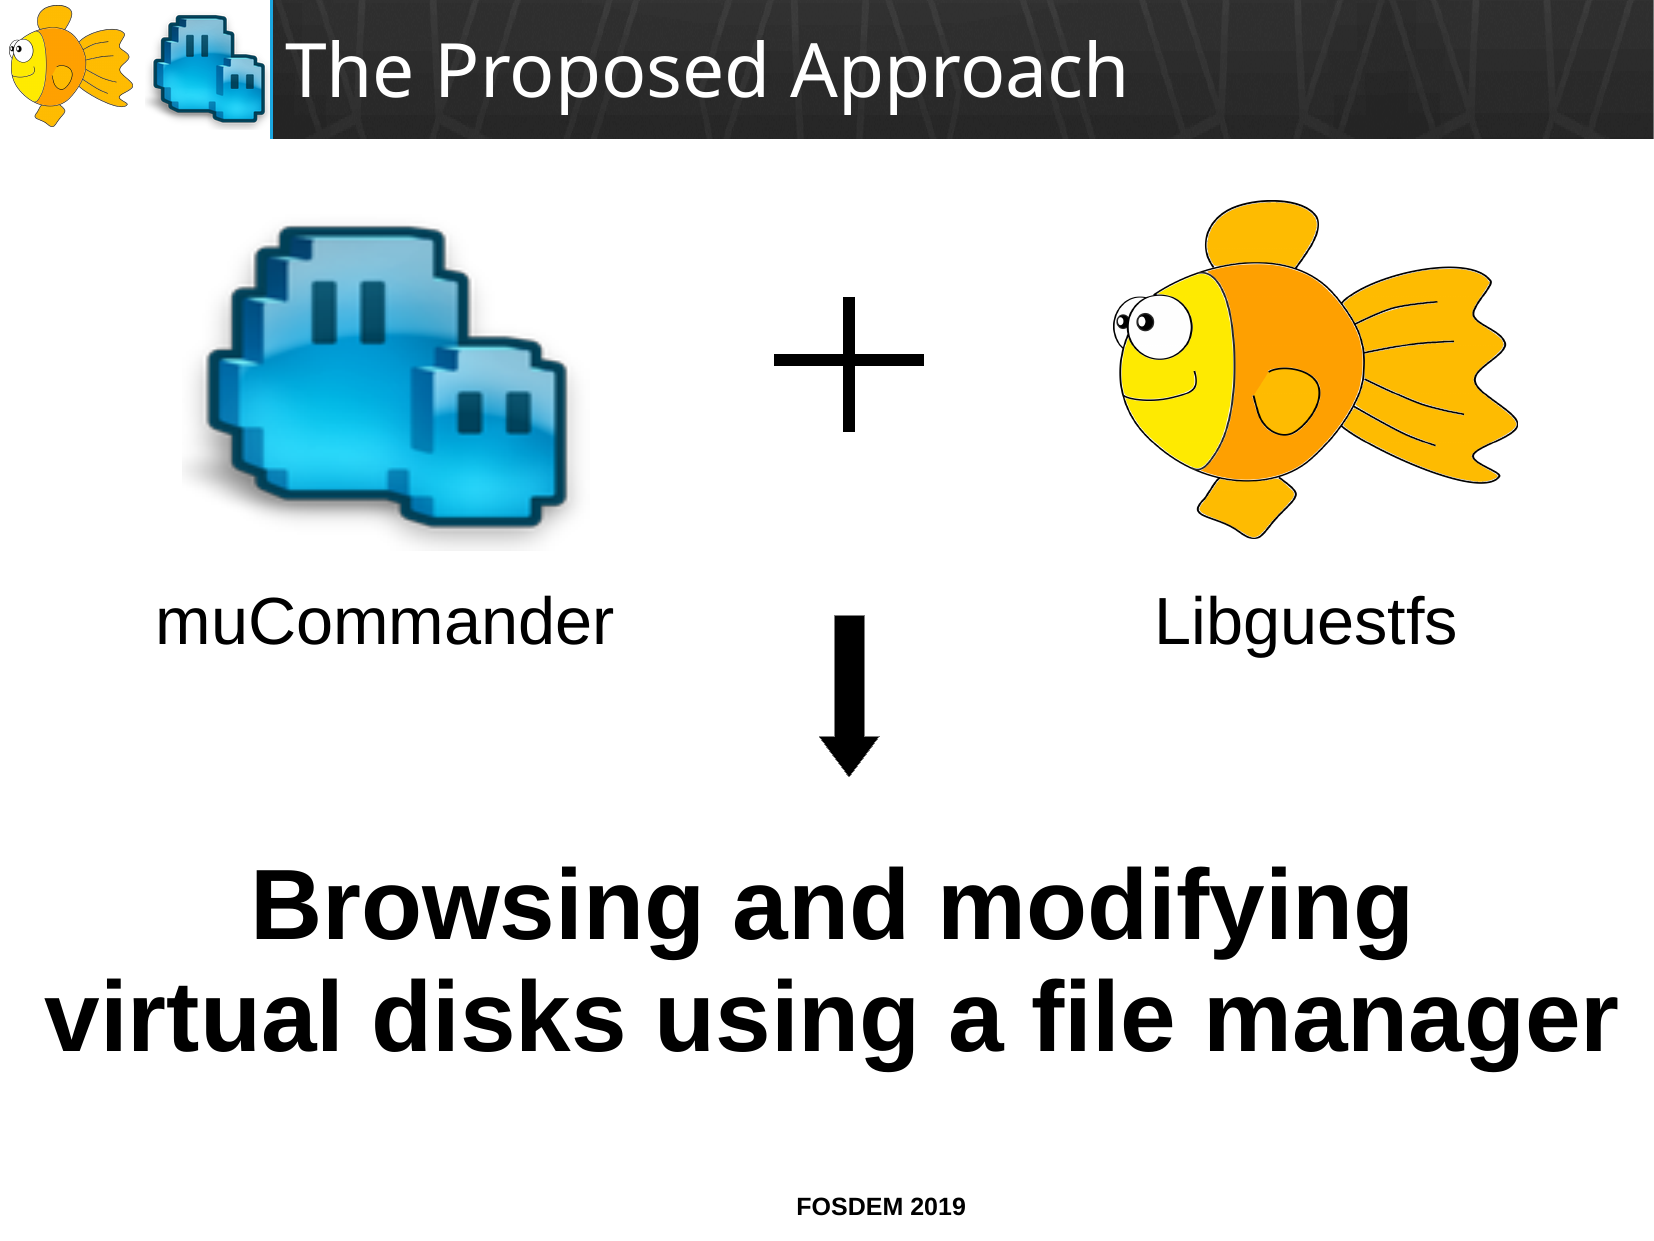

# The Proposed Approach
muCommander
Libguestfs
Browsing and modifying
virtual disks using a file manager